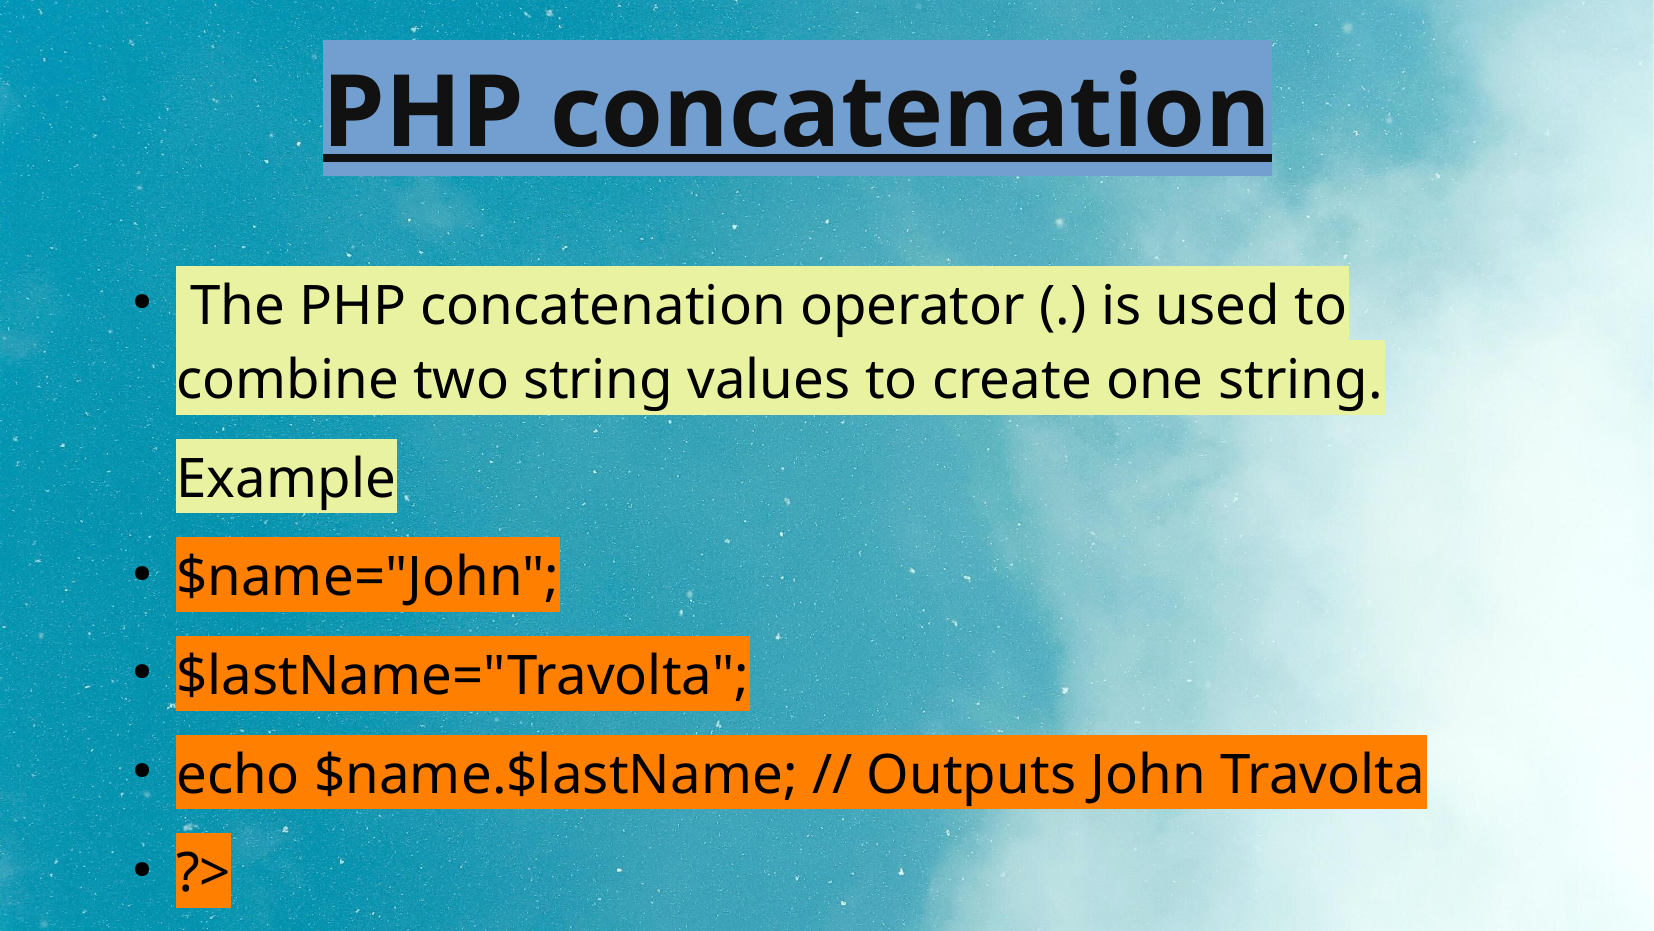

# PHP concatenation
 The PHP concatenation operator (.) is used to combine two string values to create one string.
Example
$name="John";
$lastName="Travolta";
echo $name.$lastName; // Outputs John Travolta
?>